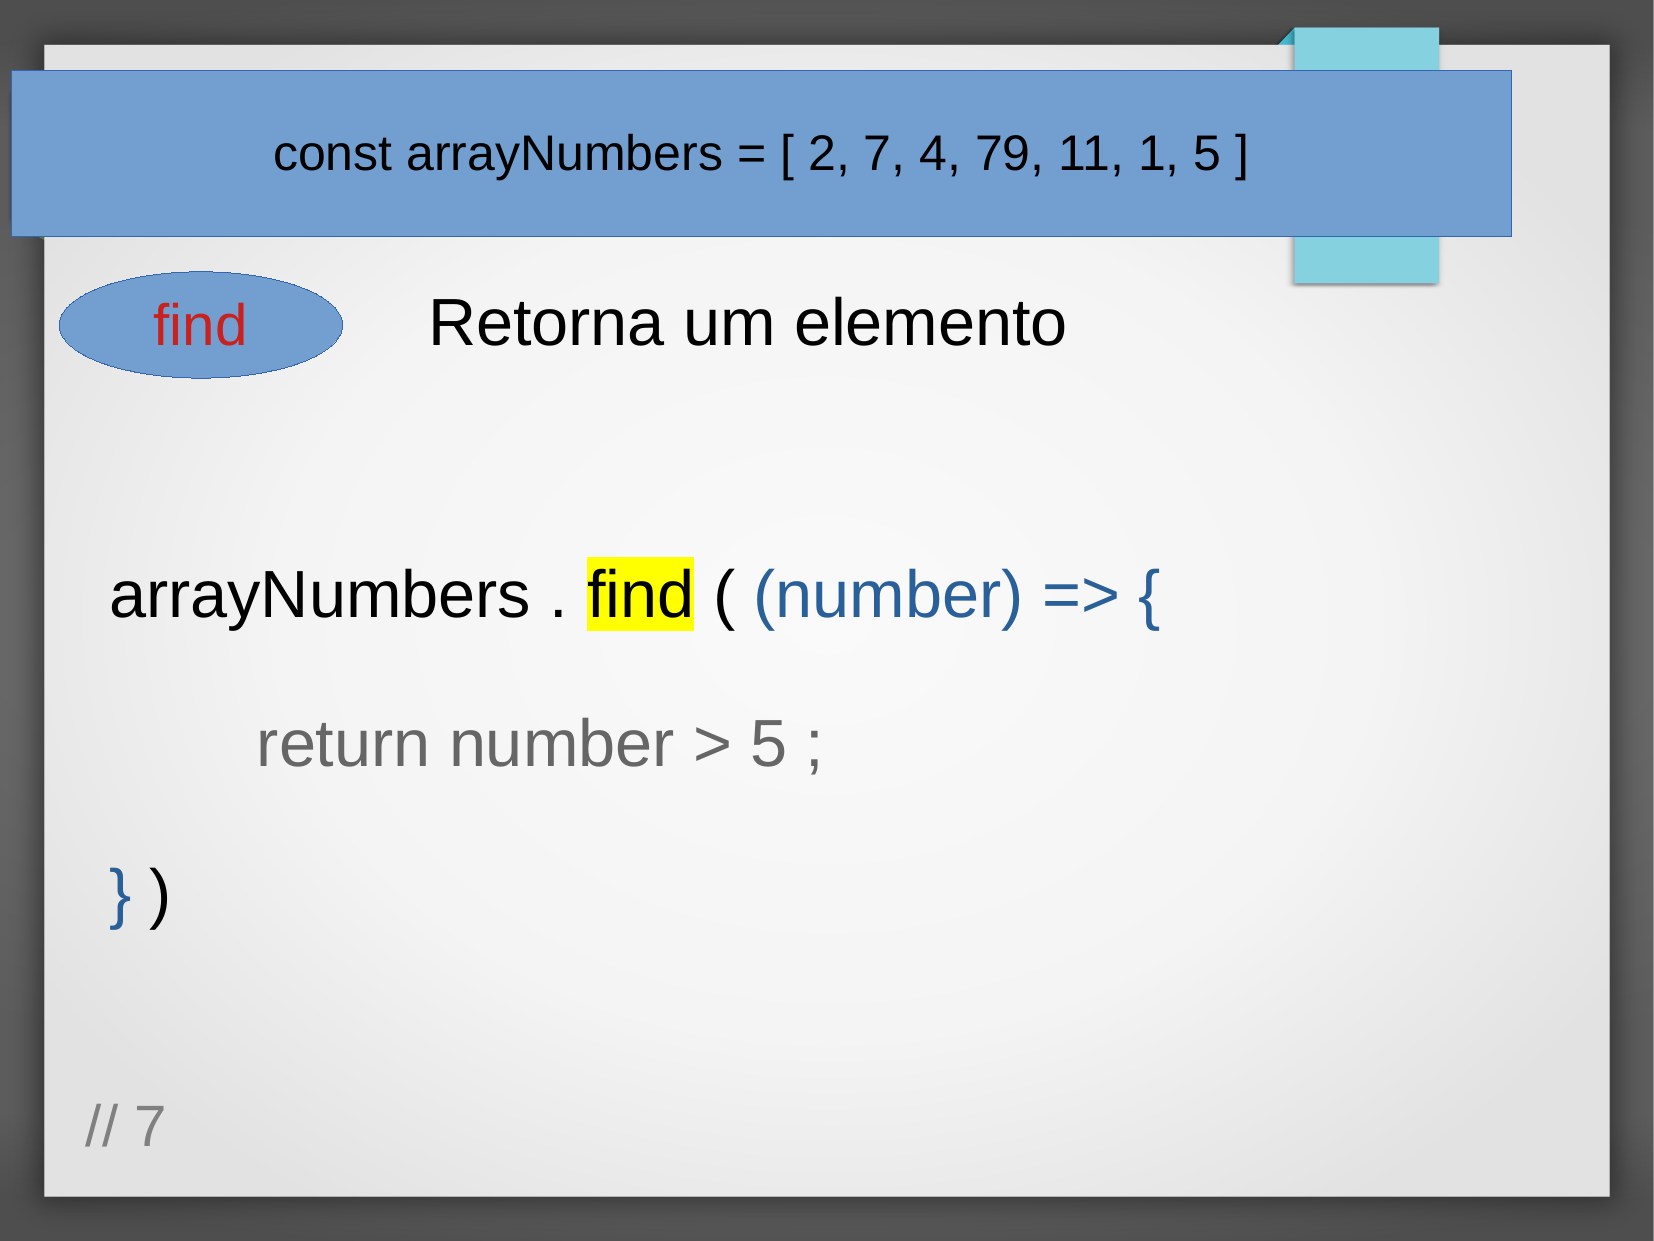

const arrayNumbers = [ 2, 7, 4, 79, 11, 1, 5 ]
find
Retorna um elemento
arrayNumbers . find ( (number) => {
		return number > 5 ;
} )
// 7